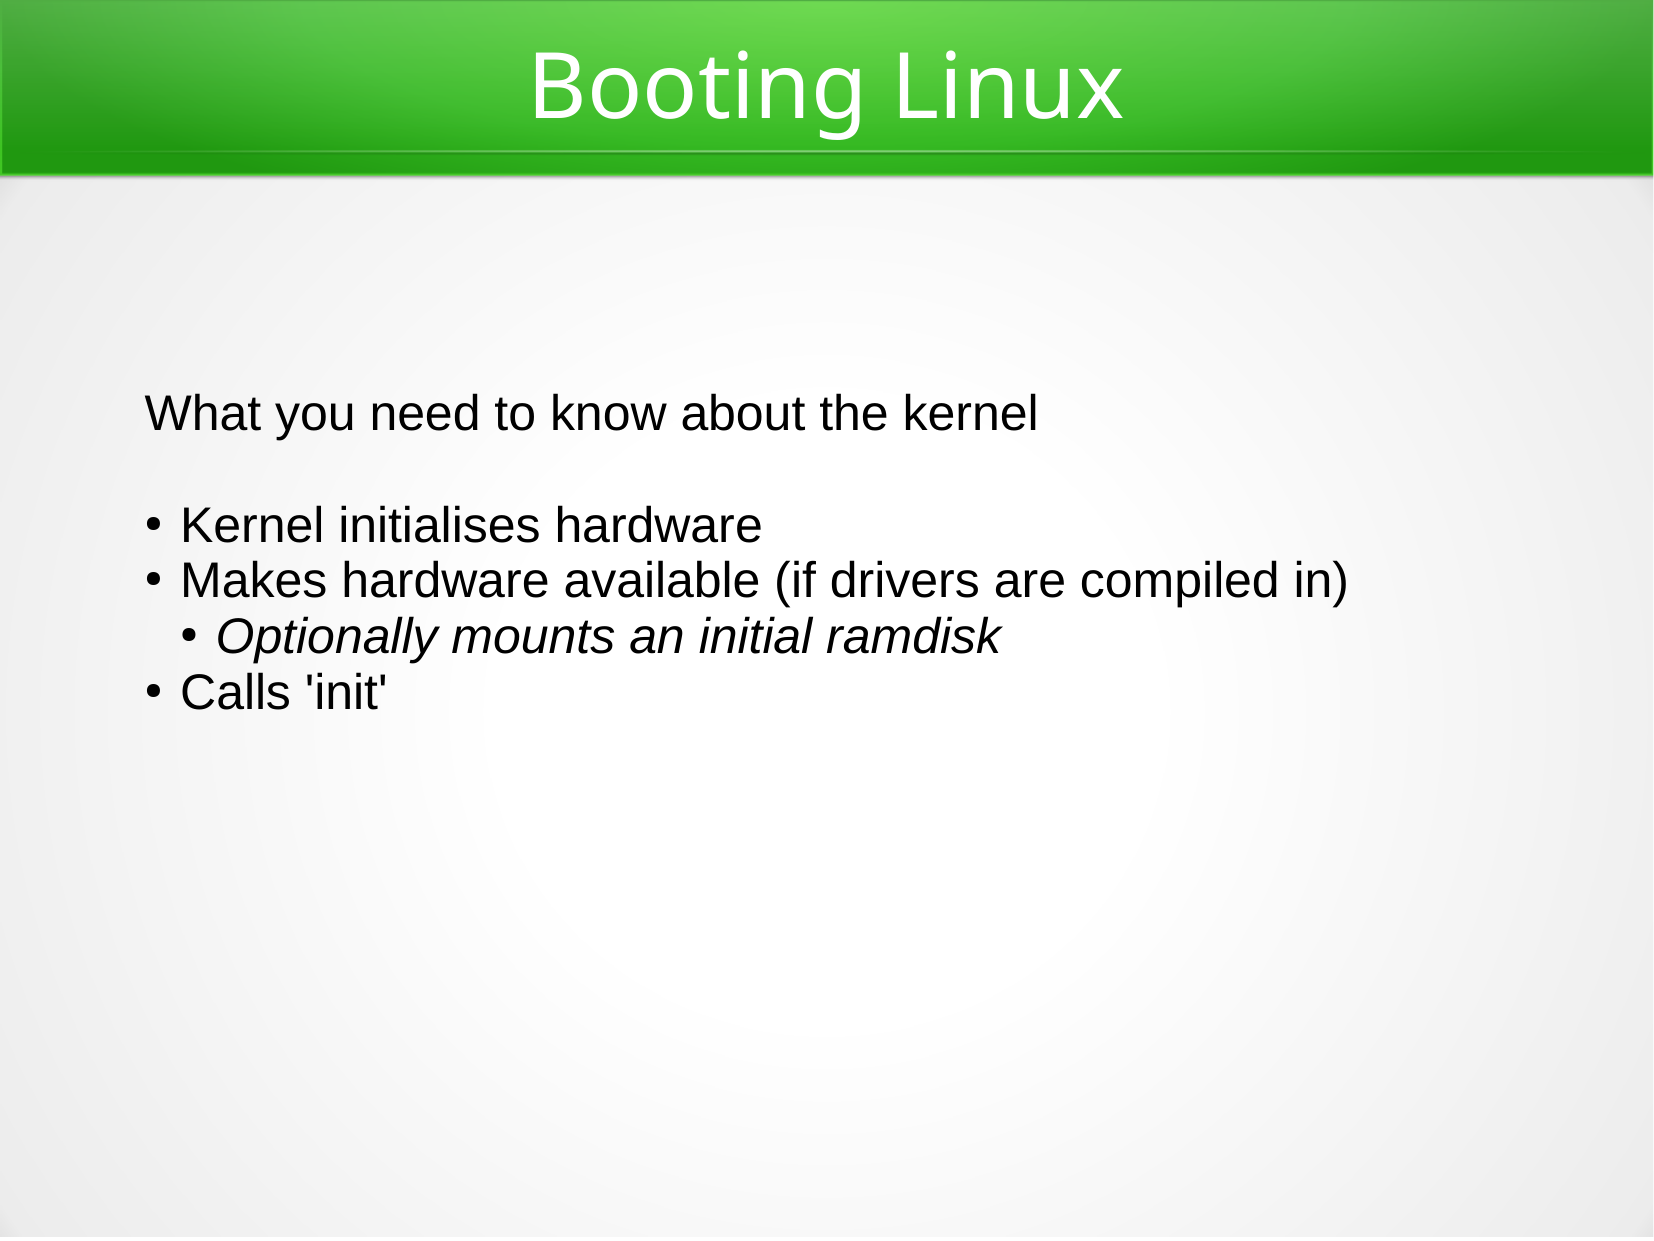

# Booting Linux
What you need to know about the kernel
Kernel initialises hardware
Makes hardware available (if drivers are compiled in)
Optionally mounts an initial ramdisk
Calls 'init'